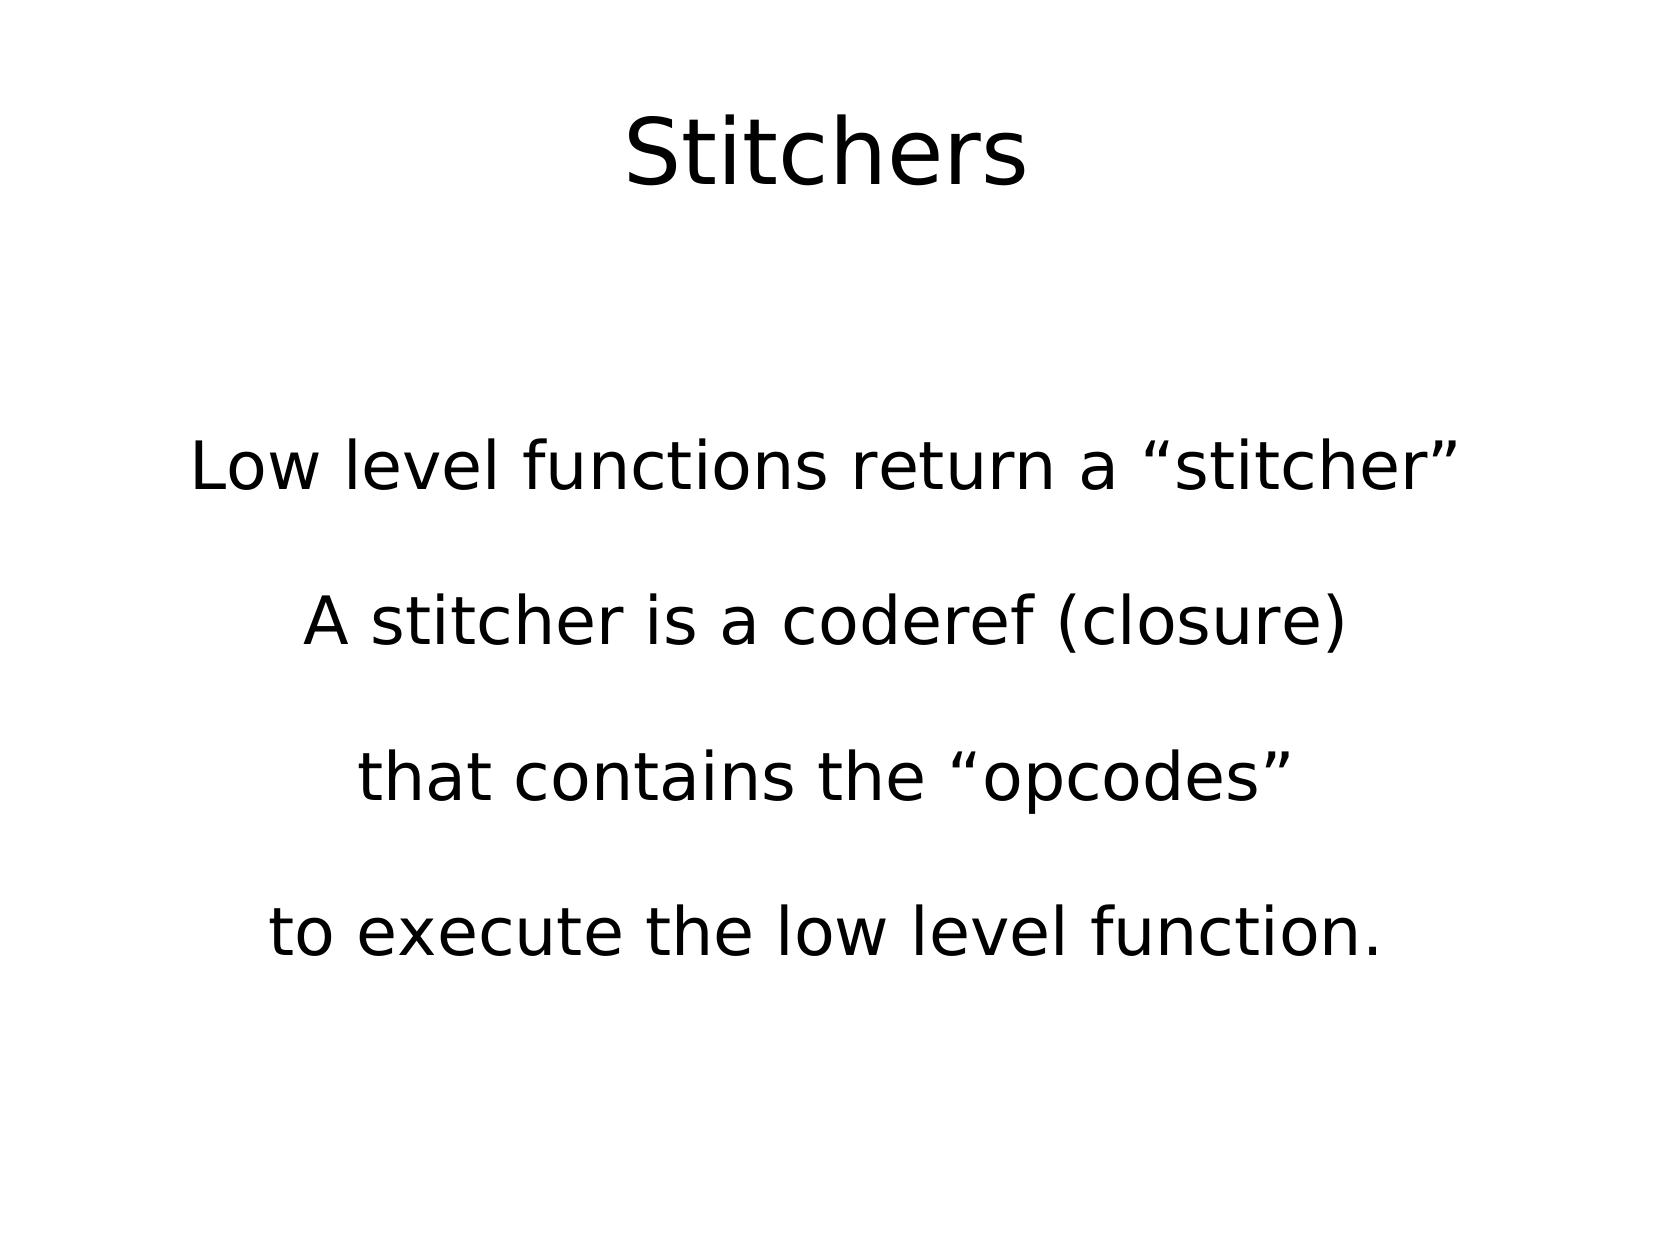

# Stitchers
Low level functions return a “stitcher”
A stitcher is a coderef (closure)
that contains the “opcodes”
to execute the low level function.